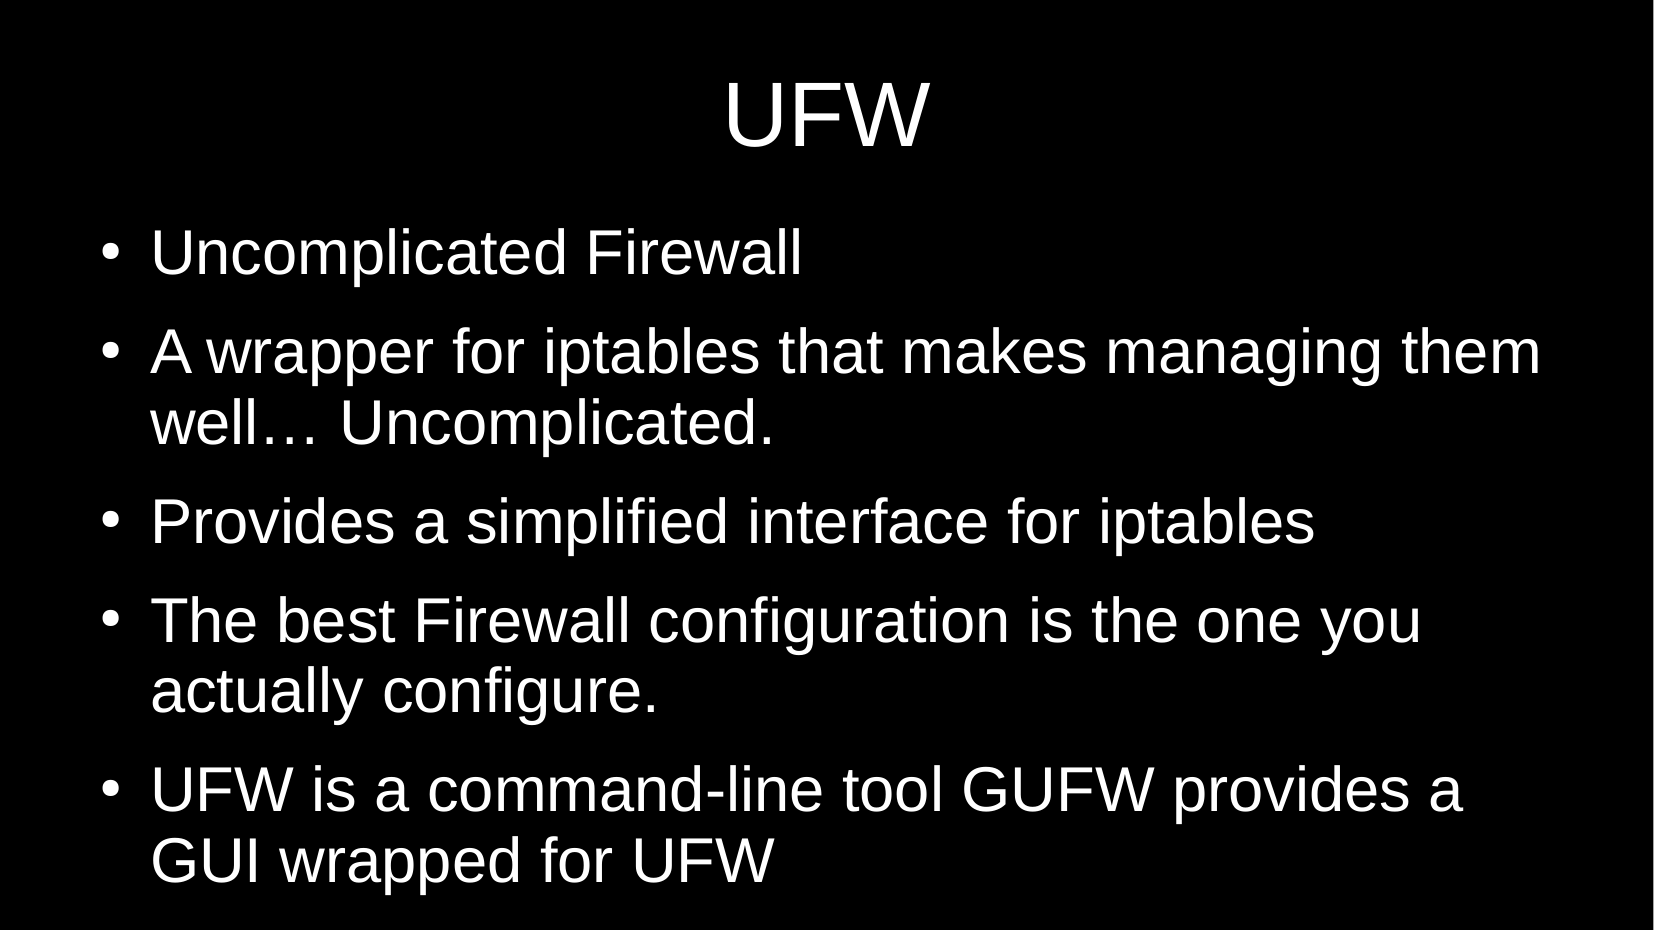

# UFW
Uncomplicated Firewall
A wrapper for iptables that makes managing them well… Uncomplicated.
Provides a simplified interface for iptables
The best Firewall configuration is the one you actually configure.
UFW is a command-line tool GUFW provides a GUI wrapped for UFW